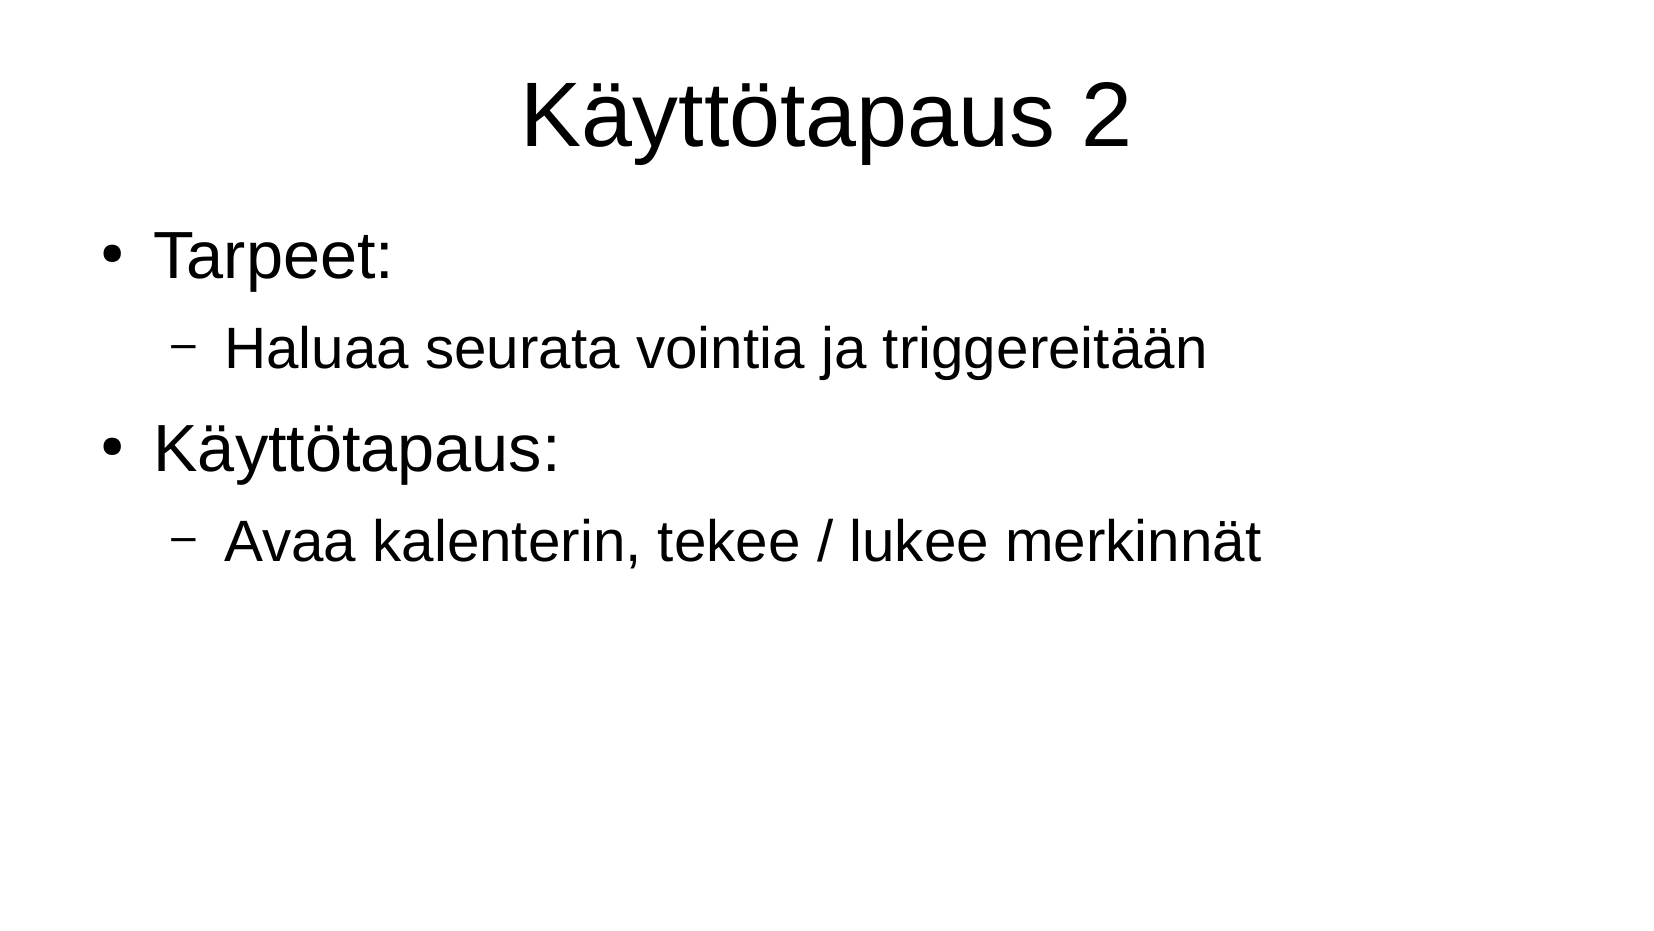

# Käyttötapaus 2
Tarpeet:
Haluaa seurata vointia ja triggereitään
Käyttötapaus:
Avaa kalenterin, tekee / lukee merkinnät